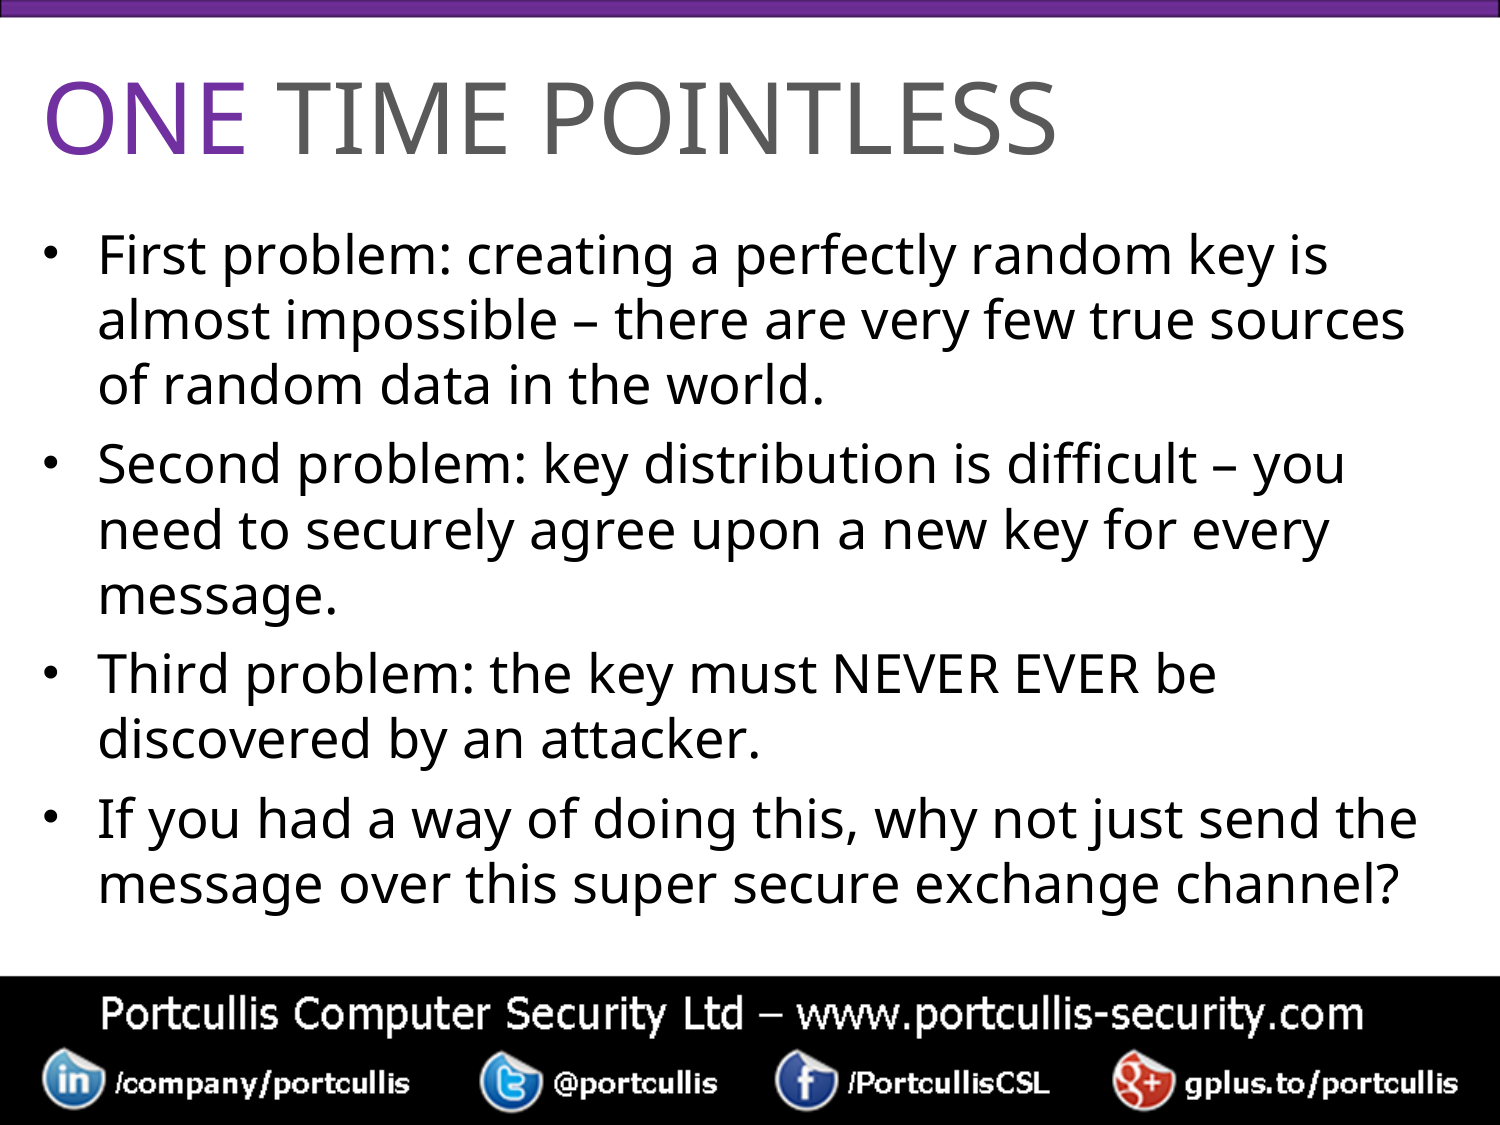

# ONE TIME POINTLESS
First problem: creating a perfectly random key is almost impossible – there are very few true sources of random data in the world.
Second problem: key distribution is difficult – you need to securely agree upon a new key for every message.
Third problem: the key must NEVER EVER be discovered by an attacker.
If you had a way of doing this, why not just send the message over this super secure exchange channel?